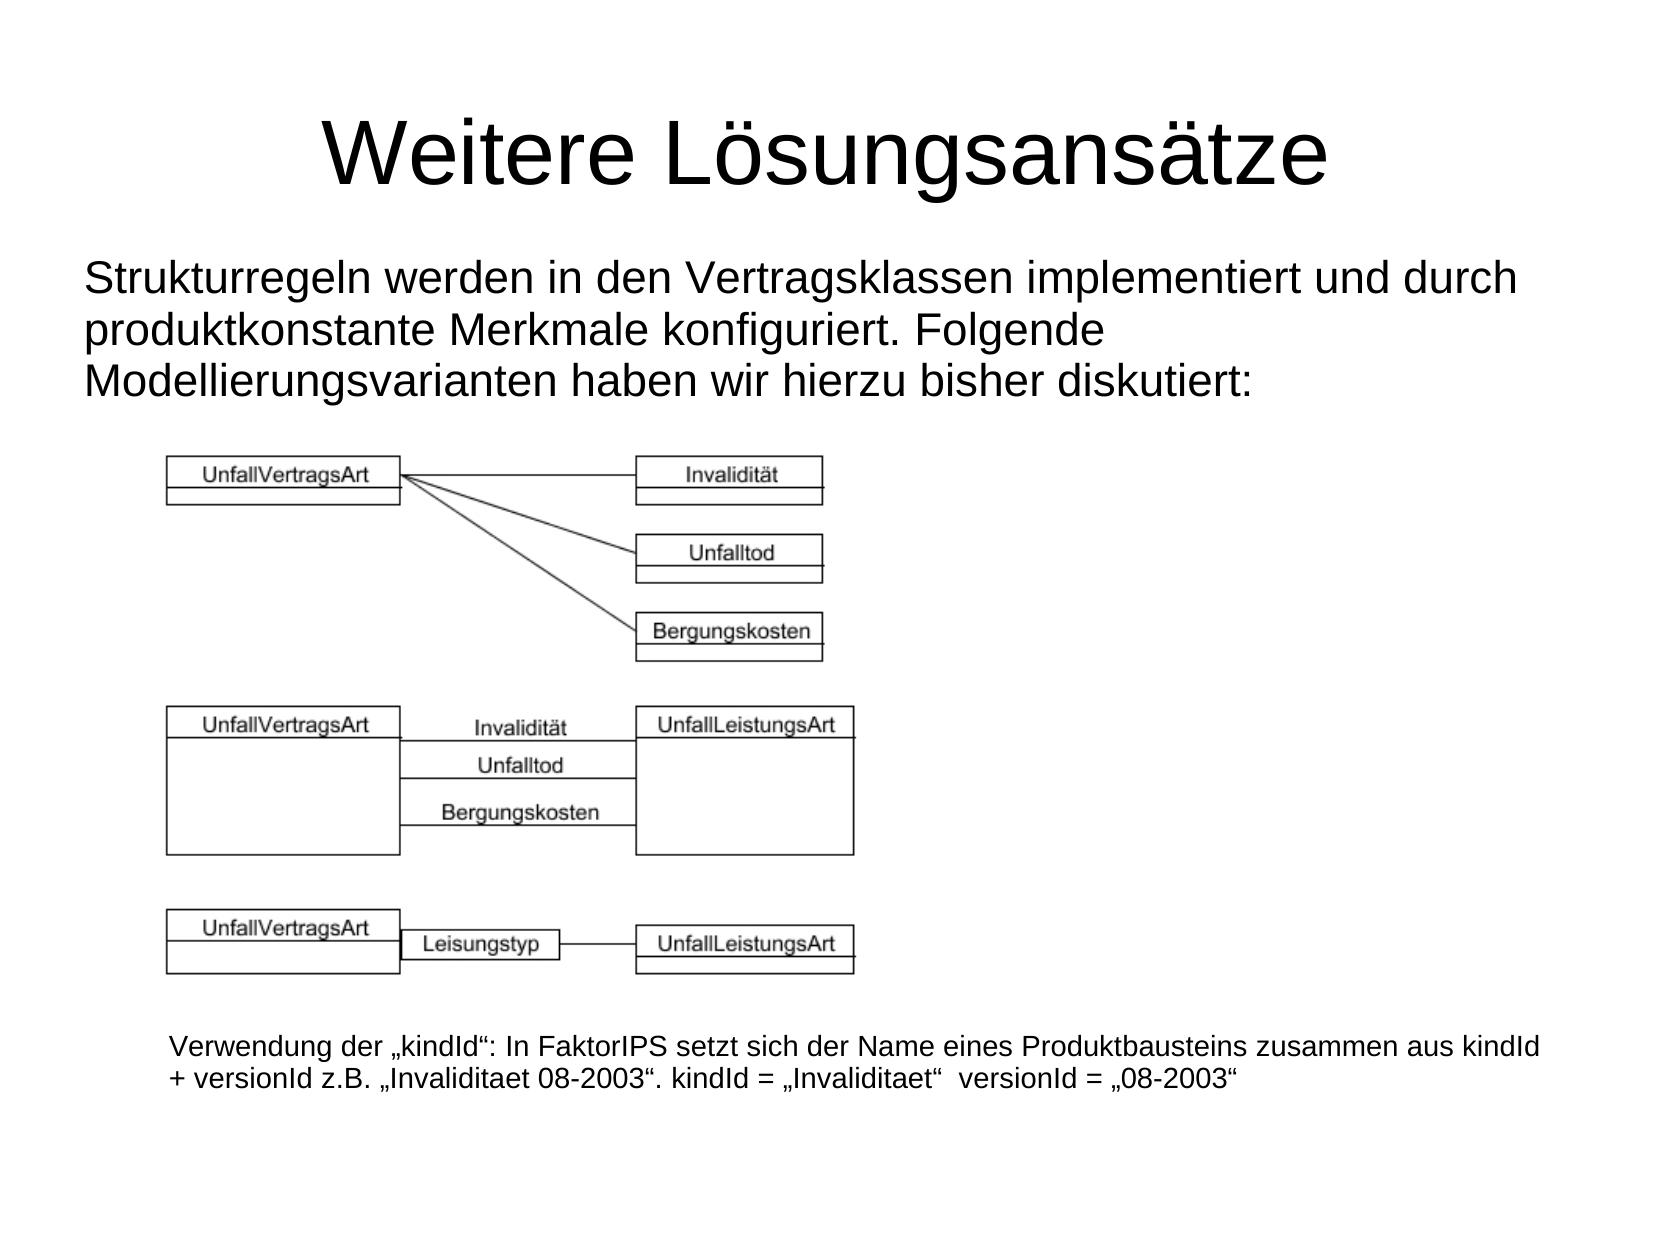

# Weitere Lösungsansätze
Strukturregeln werden in den Vertragsklassen implementiert und durch produktkonstante Merkmale konfiguriert. Folgende Modellierungsvarianten haben wir hierzu bisher diskutiert:
Verwendung der „kindId“: In FaktorIPS setzt sich der Name eines Produktbausteins zusammen aus kindId + versionId z.B. „Invaliditaet 08-2003“. kindId = „Invaliditaet“ versionId = „08-2003“